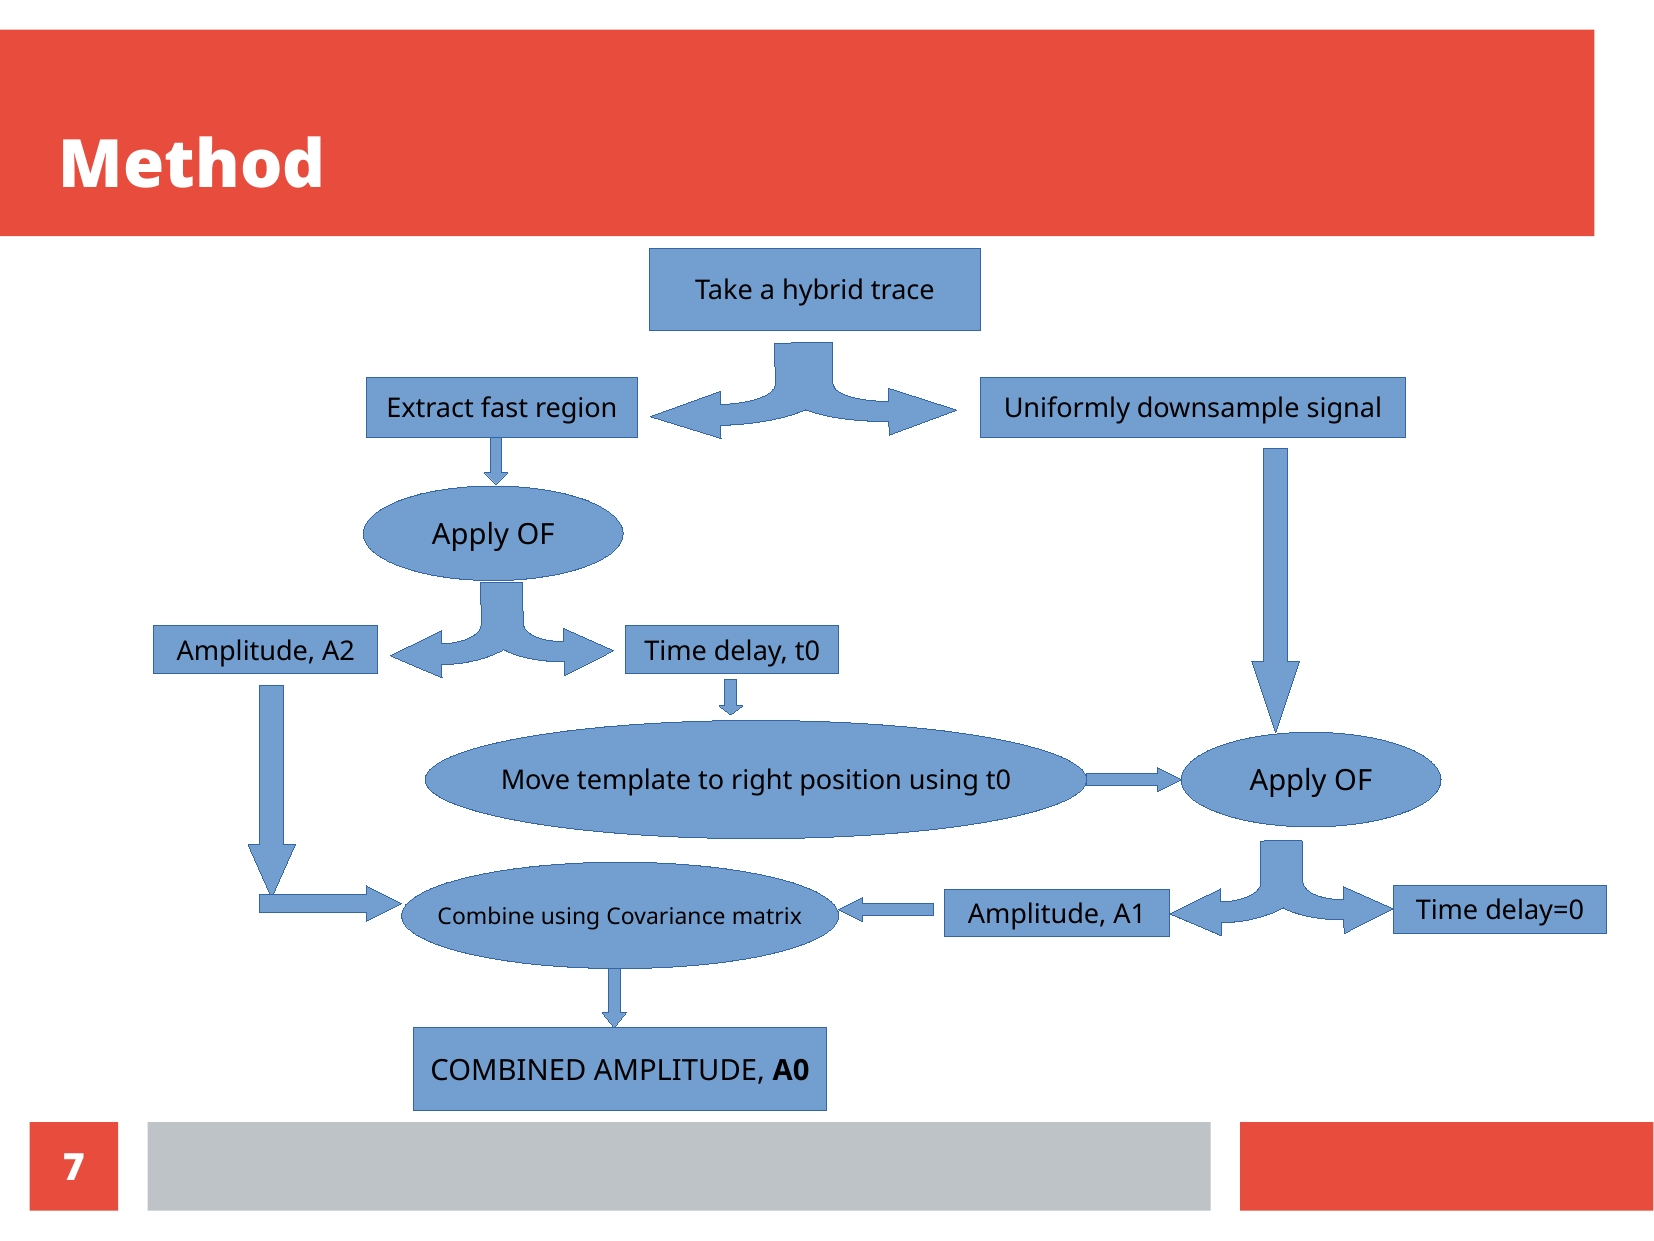

# Method
Take a hybrid trace
Extract fast region
Uniformly downsample signal
Apply OF
Amplitude, A2
Time delay, t0
Move template to right position using t0
Apply OF
Combine using Covariance matrix
Time delay=0
Amplitude, A1
COMBINED AMPLITUDE, A0
7